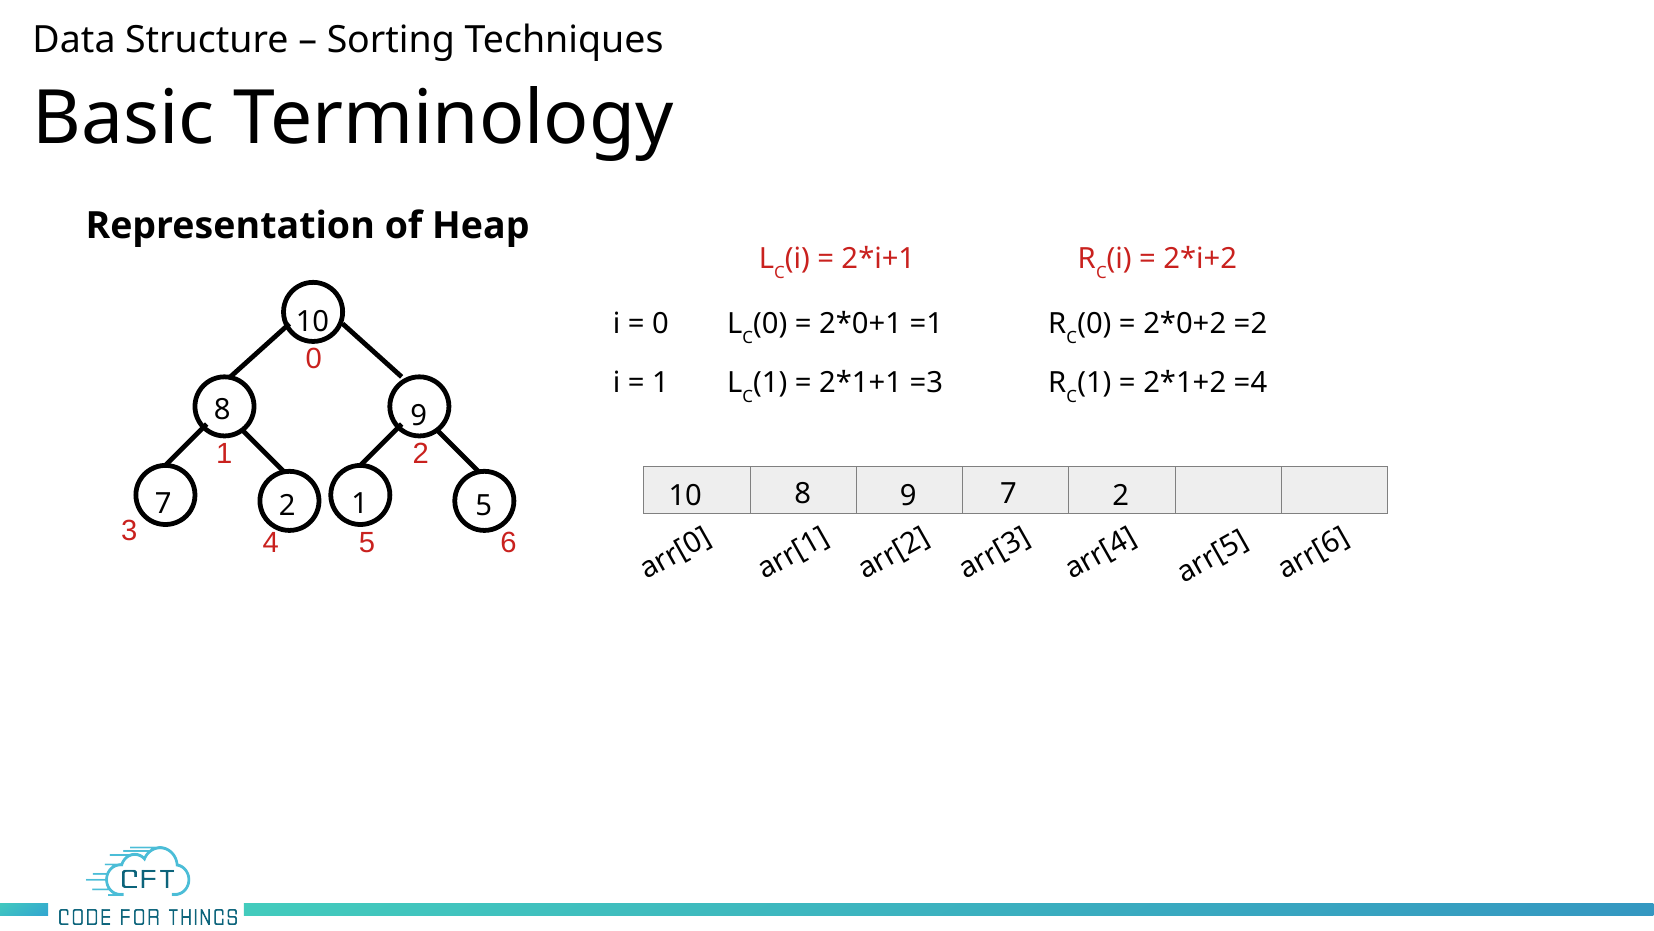

# Data Structure – Sorting Techniques Basic Terminology
Representation of Heap
LC(i) = 2*i+1
RC(i) = 2*i+2
10
8
9
7
1
2
5
0
1
2
3
4
5
6
LC(0) = 2*0+1 =1
RC(0) = 2*0+2 =2
 i = 0
LC(1) = 2*1+1 =3
RC(1) = 2*1+2 =4
 i = 1
8
7
arr[0]
arr[1]
arr[2]
arr[3]
arr[4]
arr[6]
arr[5]
9
2
10